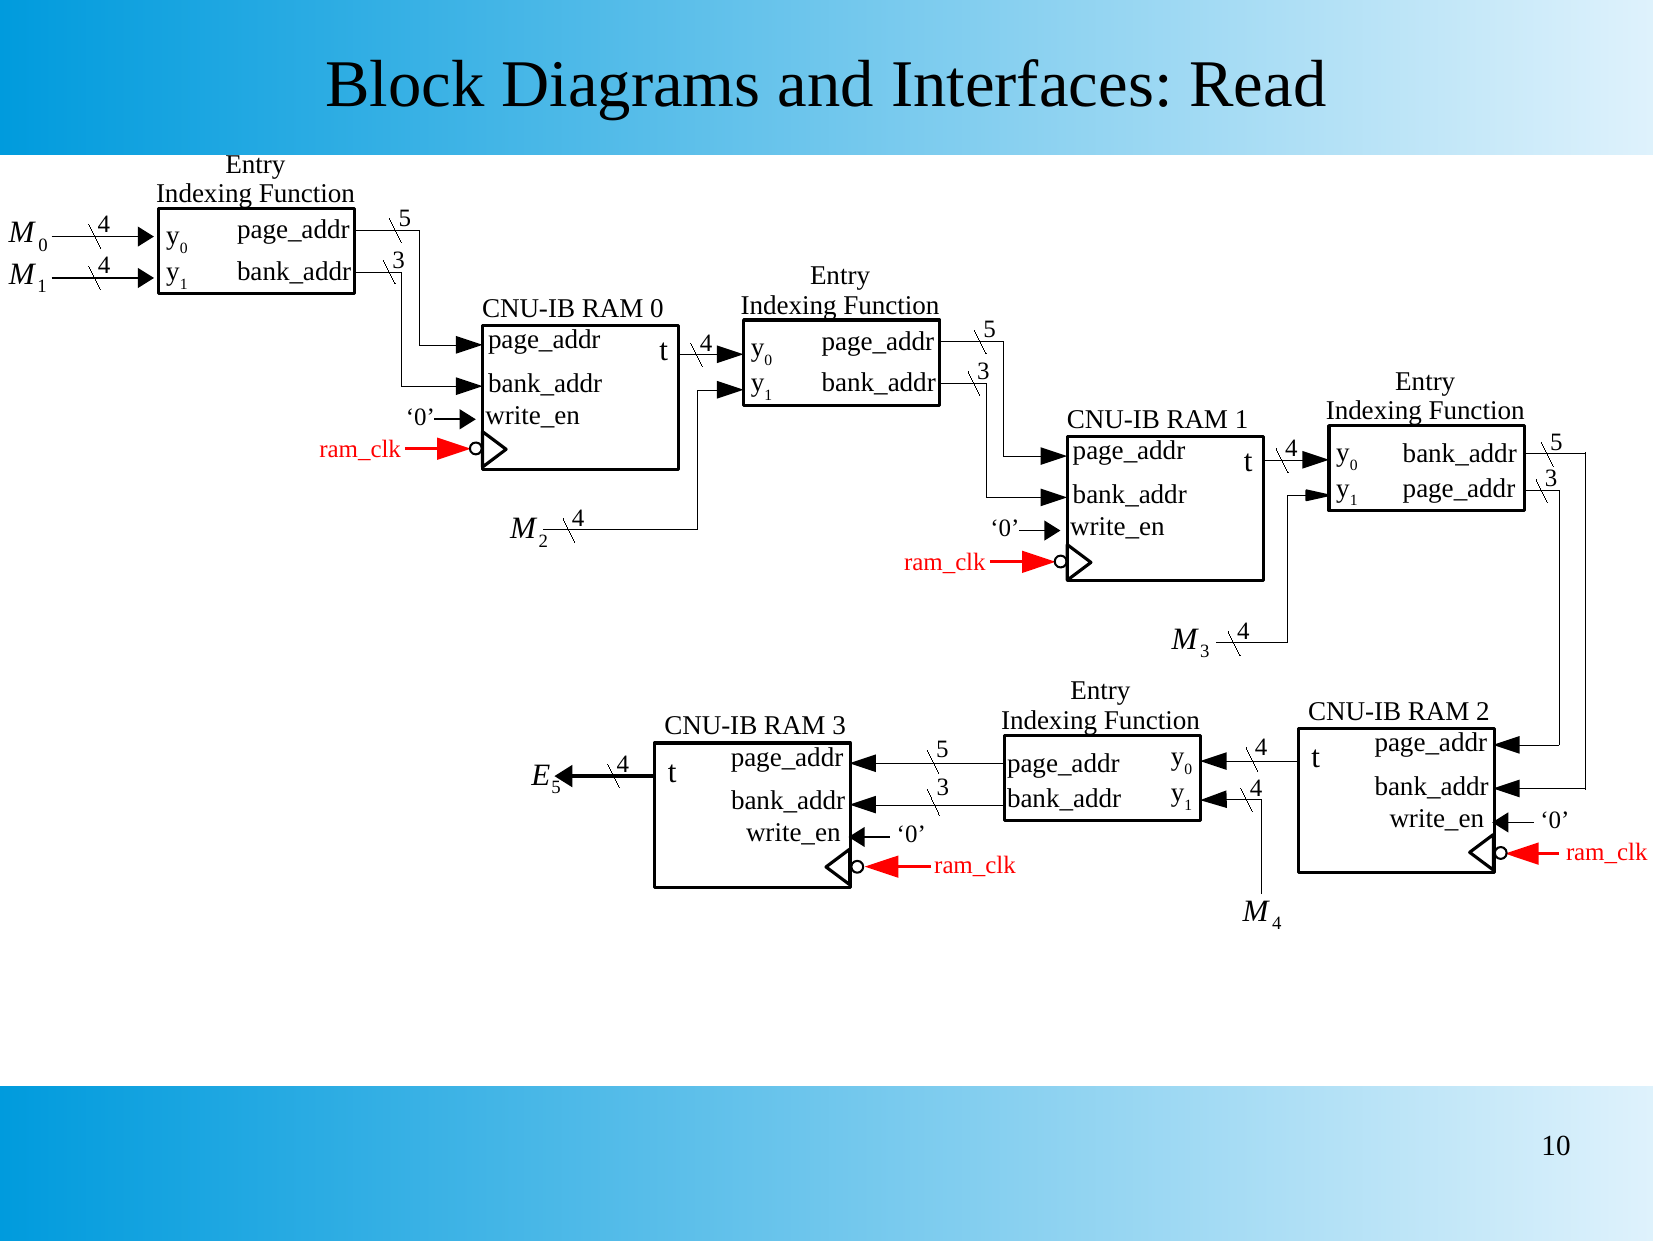

# Block Diagrams and Interfaces: Read
Entry
Indexing Function
5
4
page_addr
y0
3
4
bank_addr
y1
Entry
Indexing Function
CNU-IB RAM 0
5
page_addr
page_addr
4
y0
t
3
Entry
Indexing Function
bank_addr
y1
bank_addr
write_en
‘0’
CNU-IB RAM 1
5
4
ram_clk
page_addr
y0
bank_addr
t
3
y1
page_addr
bank_addr
4
write_en
‘0’
ram_clk
4
Entry
Indexing Function
CNU-IB RAM 2
CNU-IB RAM 3
page_addr
4
5
t
y0
page_addr
page_addr
4
t
bank_addr
3
4
y1
bank_addr
bank_addr
write_en
‘0’
write_en
‘0’
ram_clk
ram_clk
10